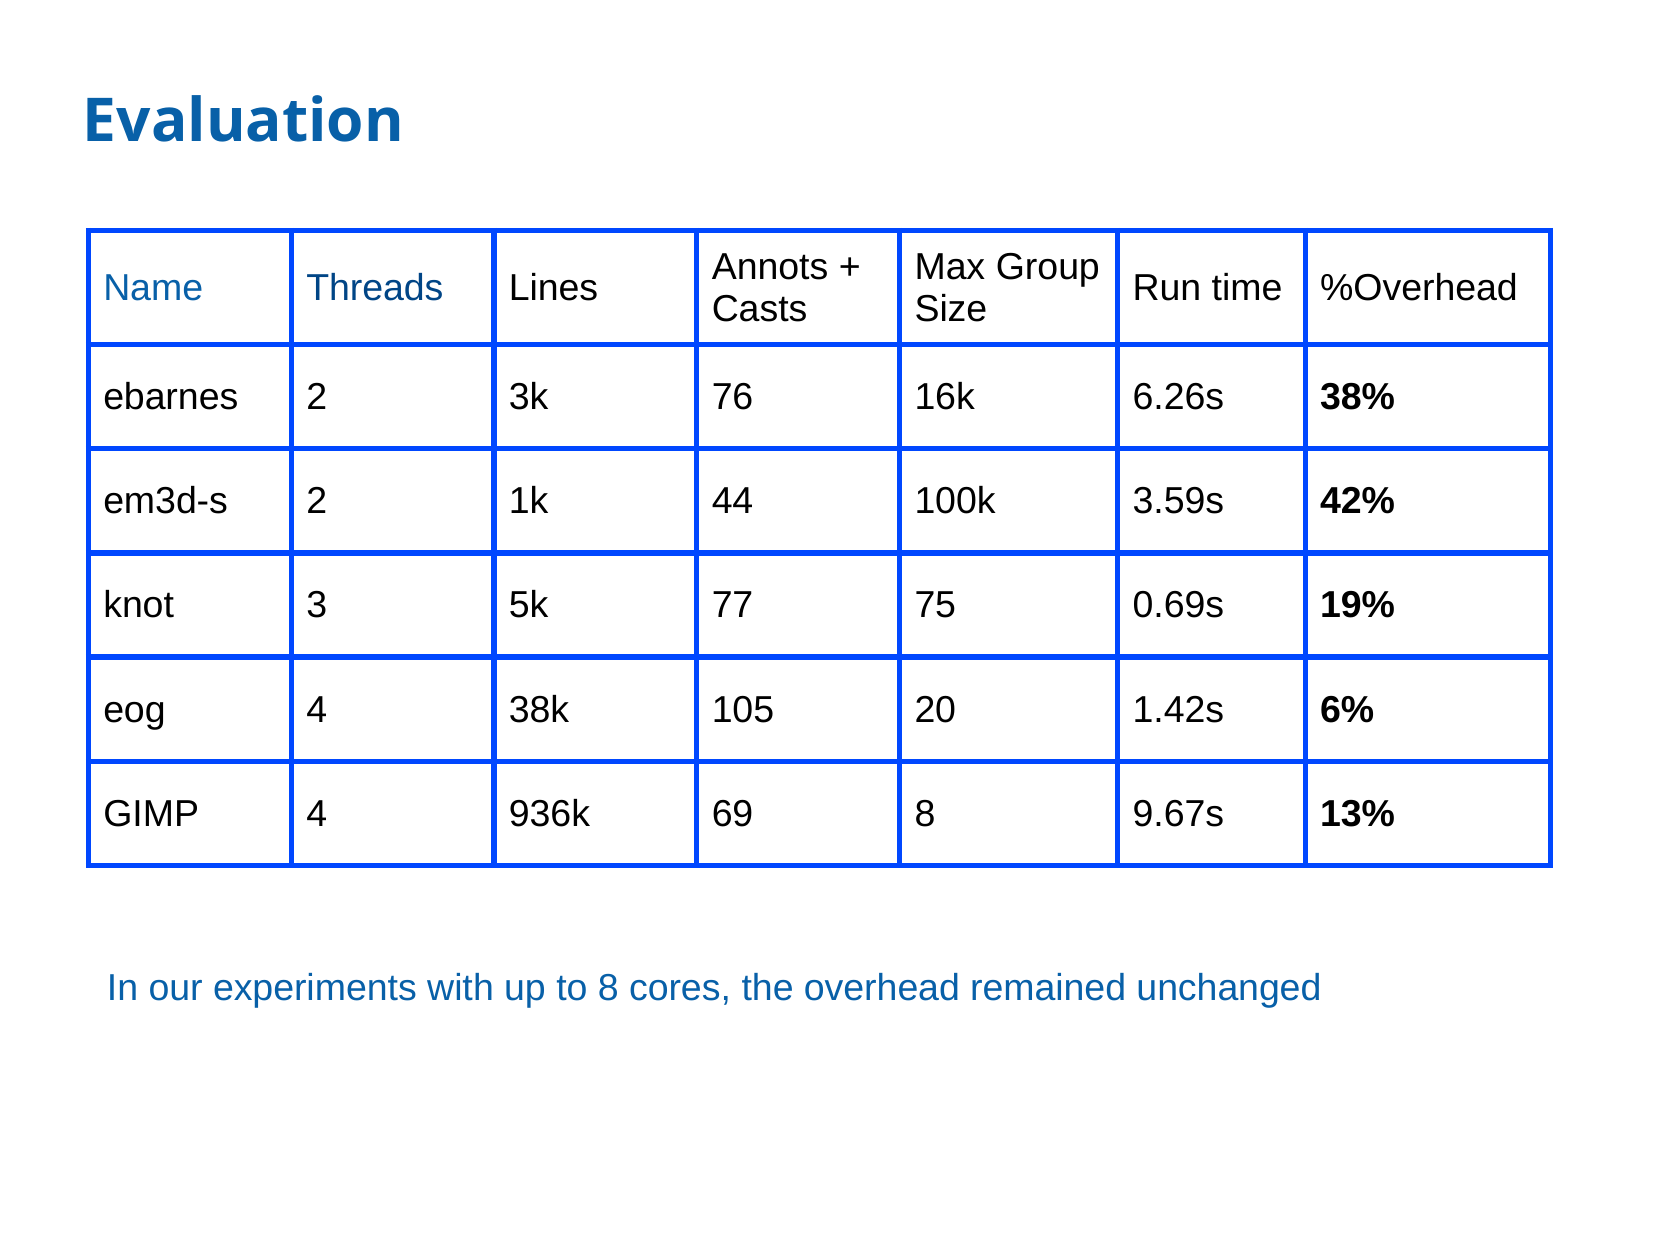

# Evaluation
| Name | Threads | Lines | Annots + Casts | Max Group Size | Run time | %Overhead |
| --- | --- | --- | --- | --- | --- | --- |
| ebarnes | 2 | 3k | 76 | 16k | 6.26s | 38% |
| em3d-s | 2 | 1k | 44 | 100k | 3.59s | 42% |
| knot | 3 | 5k | 77 | 75 | 0.69s | 19% |
| eog | 4 | 38k | 105 | 20 | 1.42s | 6% |
| GIMP | 4 | 936k | 69 | 8 | 9.67s | 13% |
In our experiments with up to 8 cores, the overhead remained unchanged